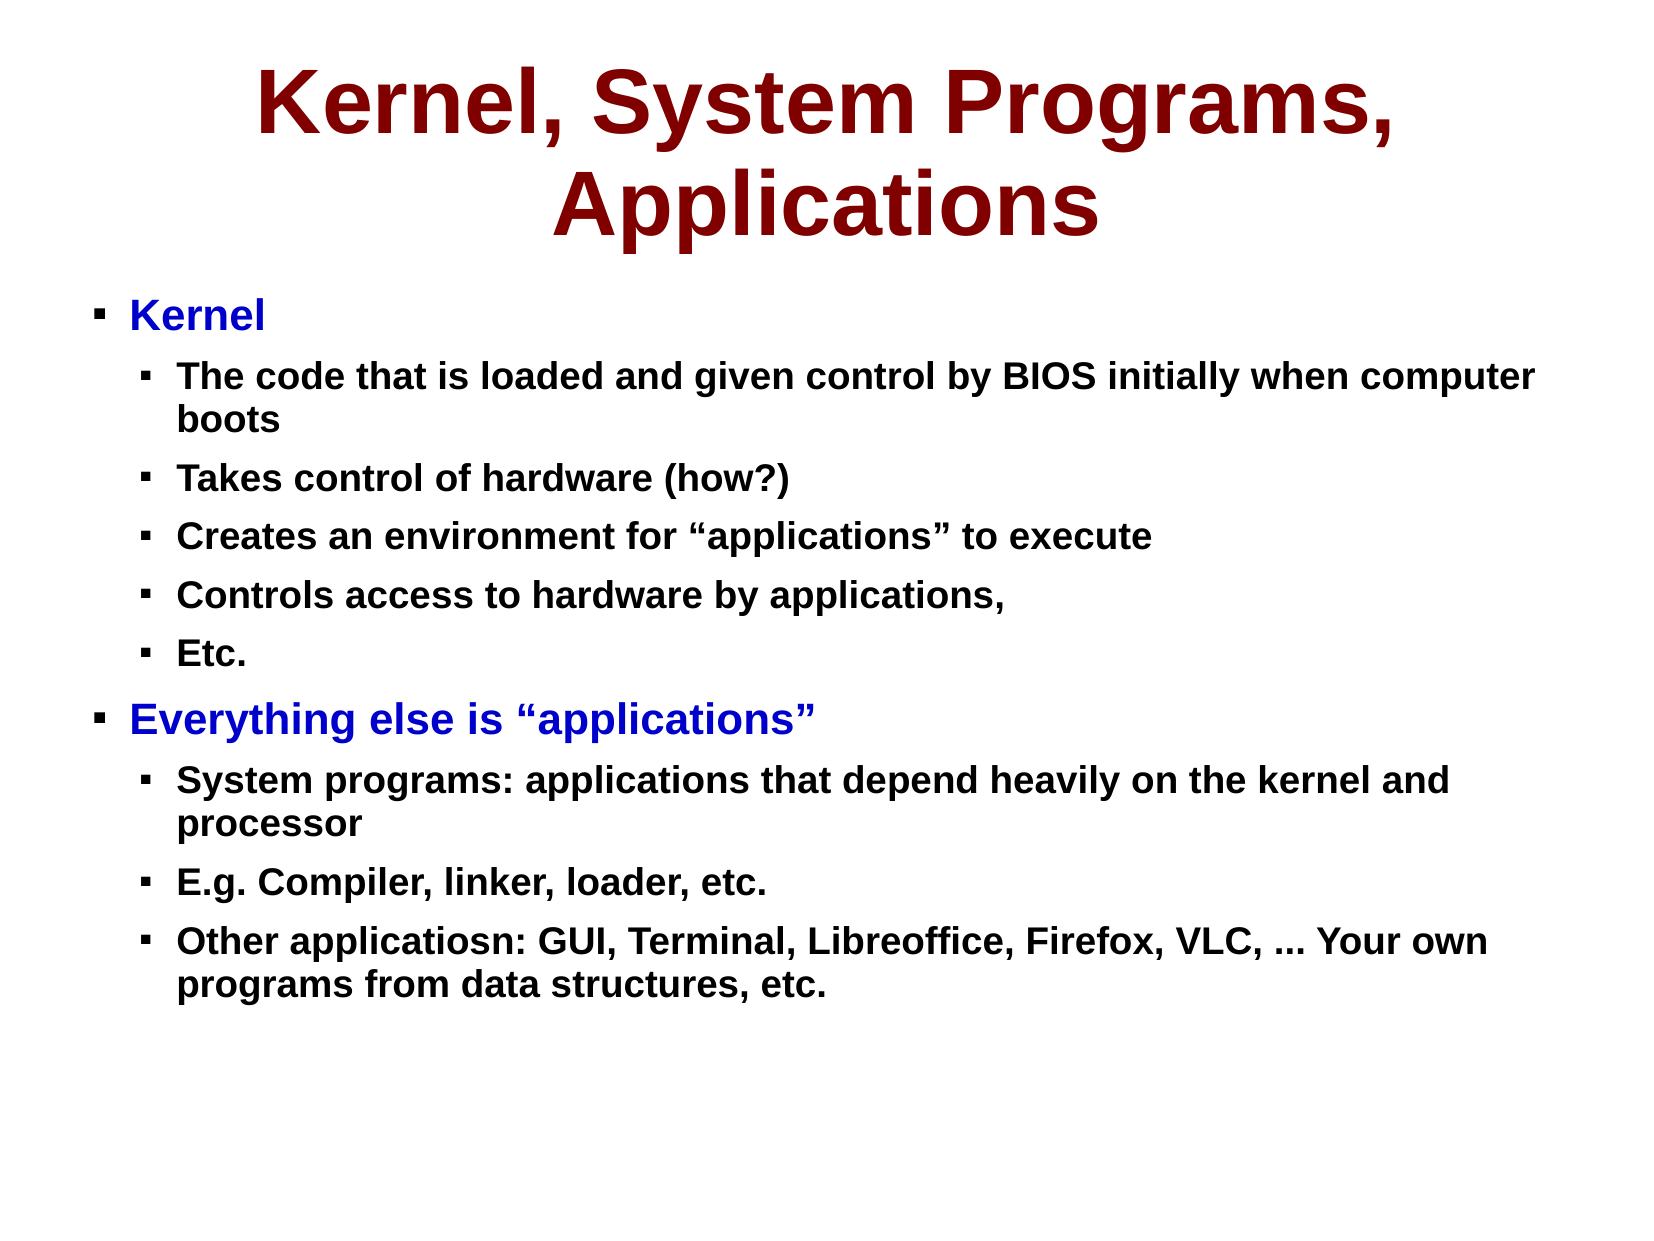

# Kernel, System Programs, Applications
Kernel
The code that is loaded and given control by BIOS initially when computer boots
Takes control of hardware (how?)
Creates an environment for “applications” to execute
Controls access to hardware by applications,
Etc.
Everything else is “applications”
System programs: applications that depend heavily on the kernel and processor
E.g. Compiler, linker, loader, etc.
Other applicatiosn: GUI, Terminal, Libreoffice, Firefox, VLC, ... Your own programs from data structures, etc.